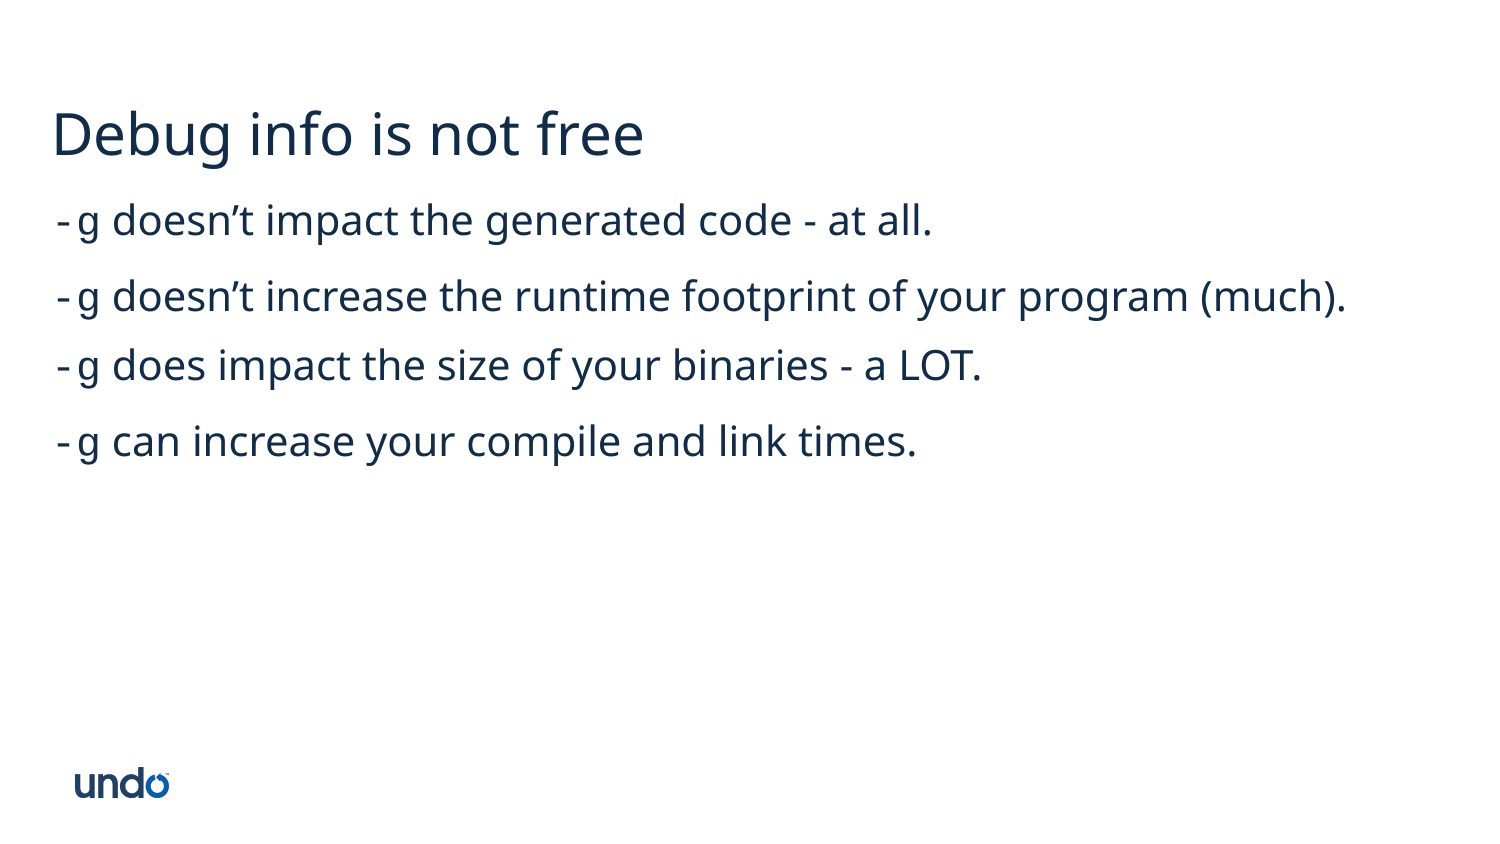

# Debug info is not free
-g doesn’t impact the generated code - at all.
-g doesn’t increase the runtime footprint of your program (much).
-g does impact the size of your binaries - a LOT.
-g can increase your compile and link times.